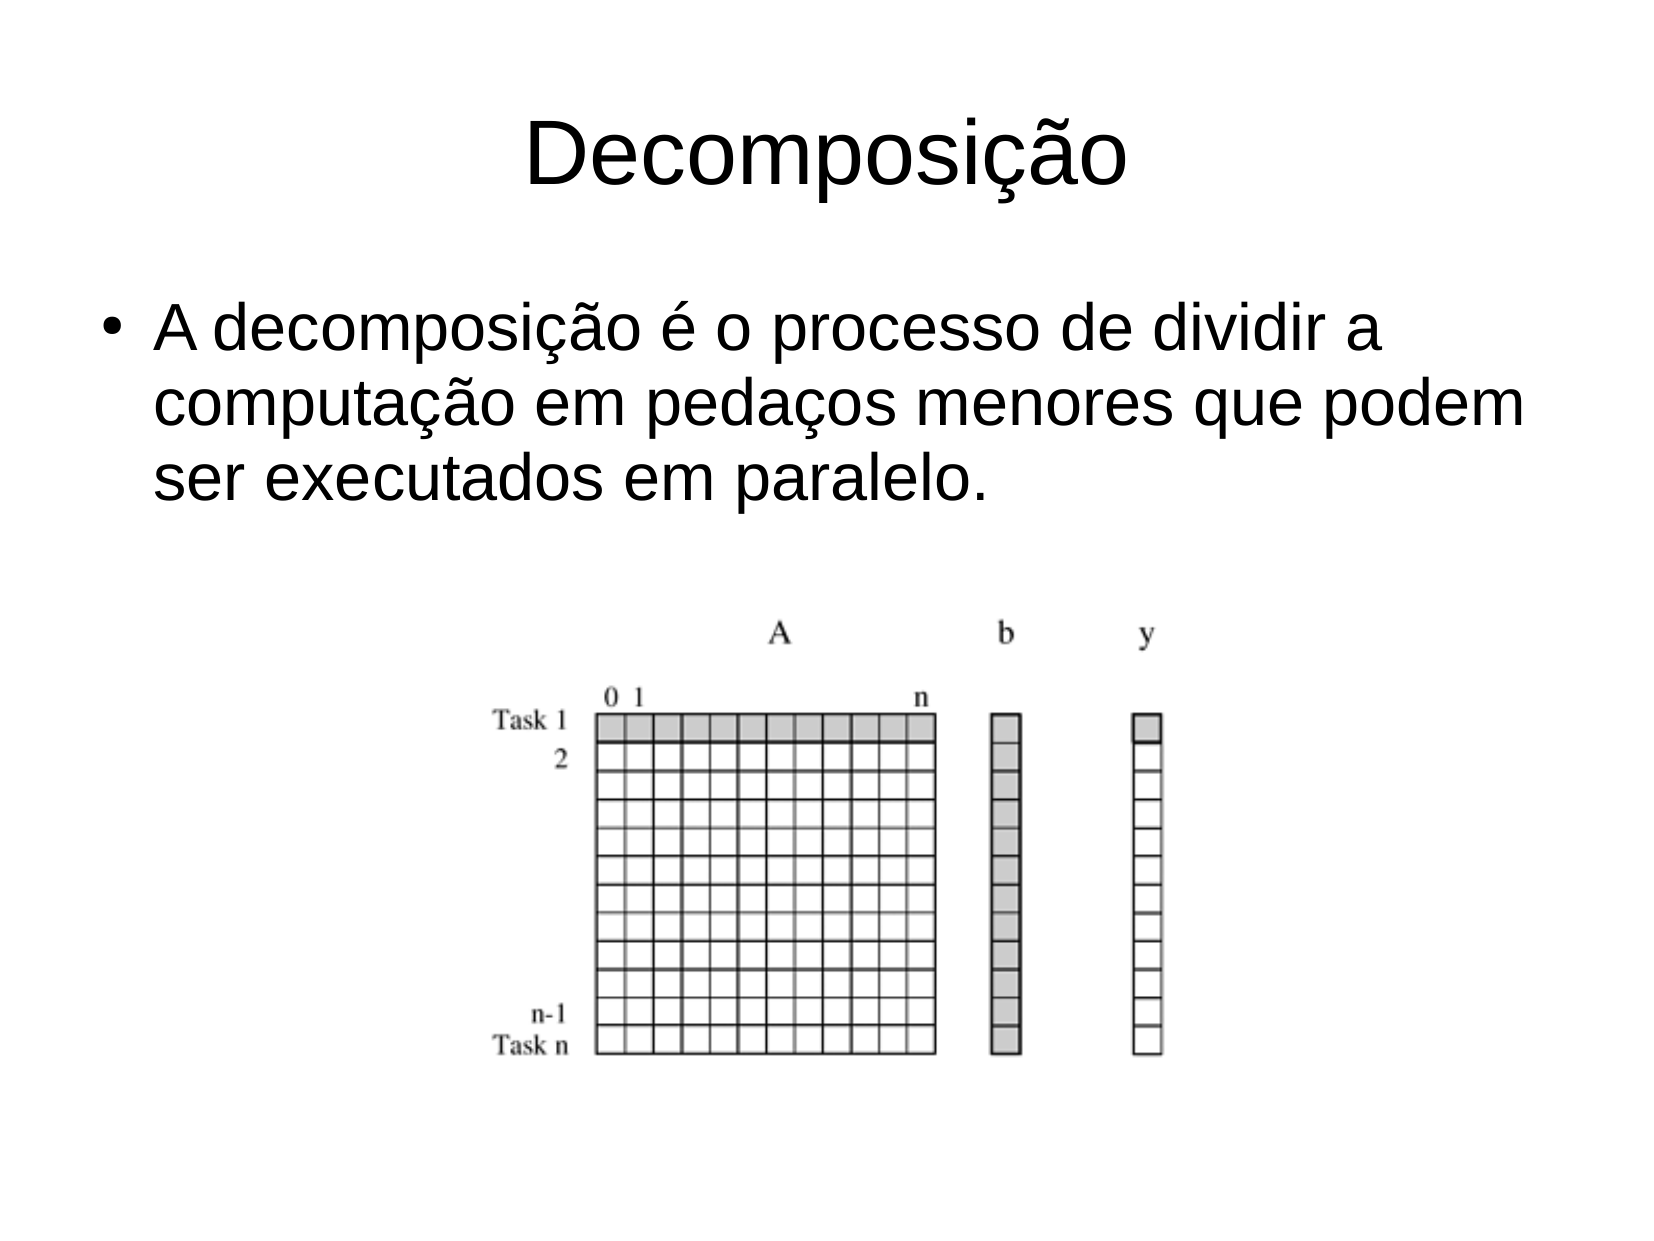

# Decomposição
A decomposição é o processo de dividir a computação em pedaços menores que podem ser executados em paralelo.